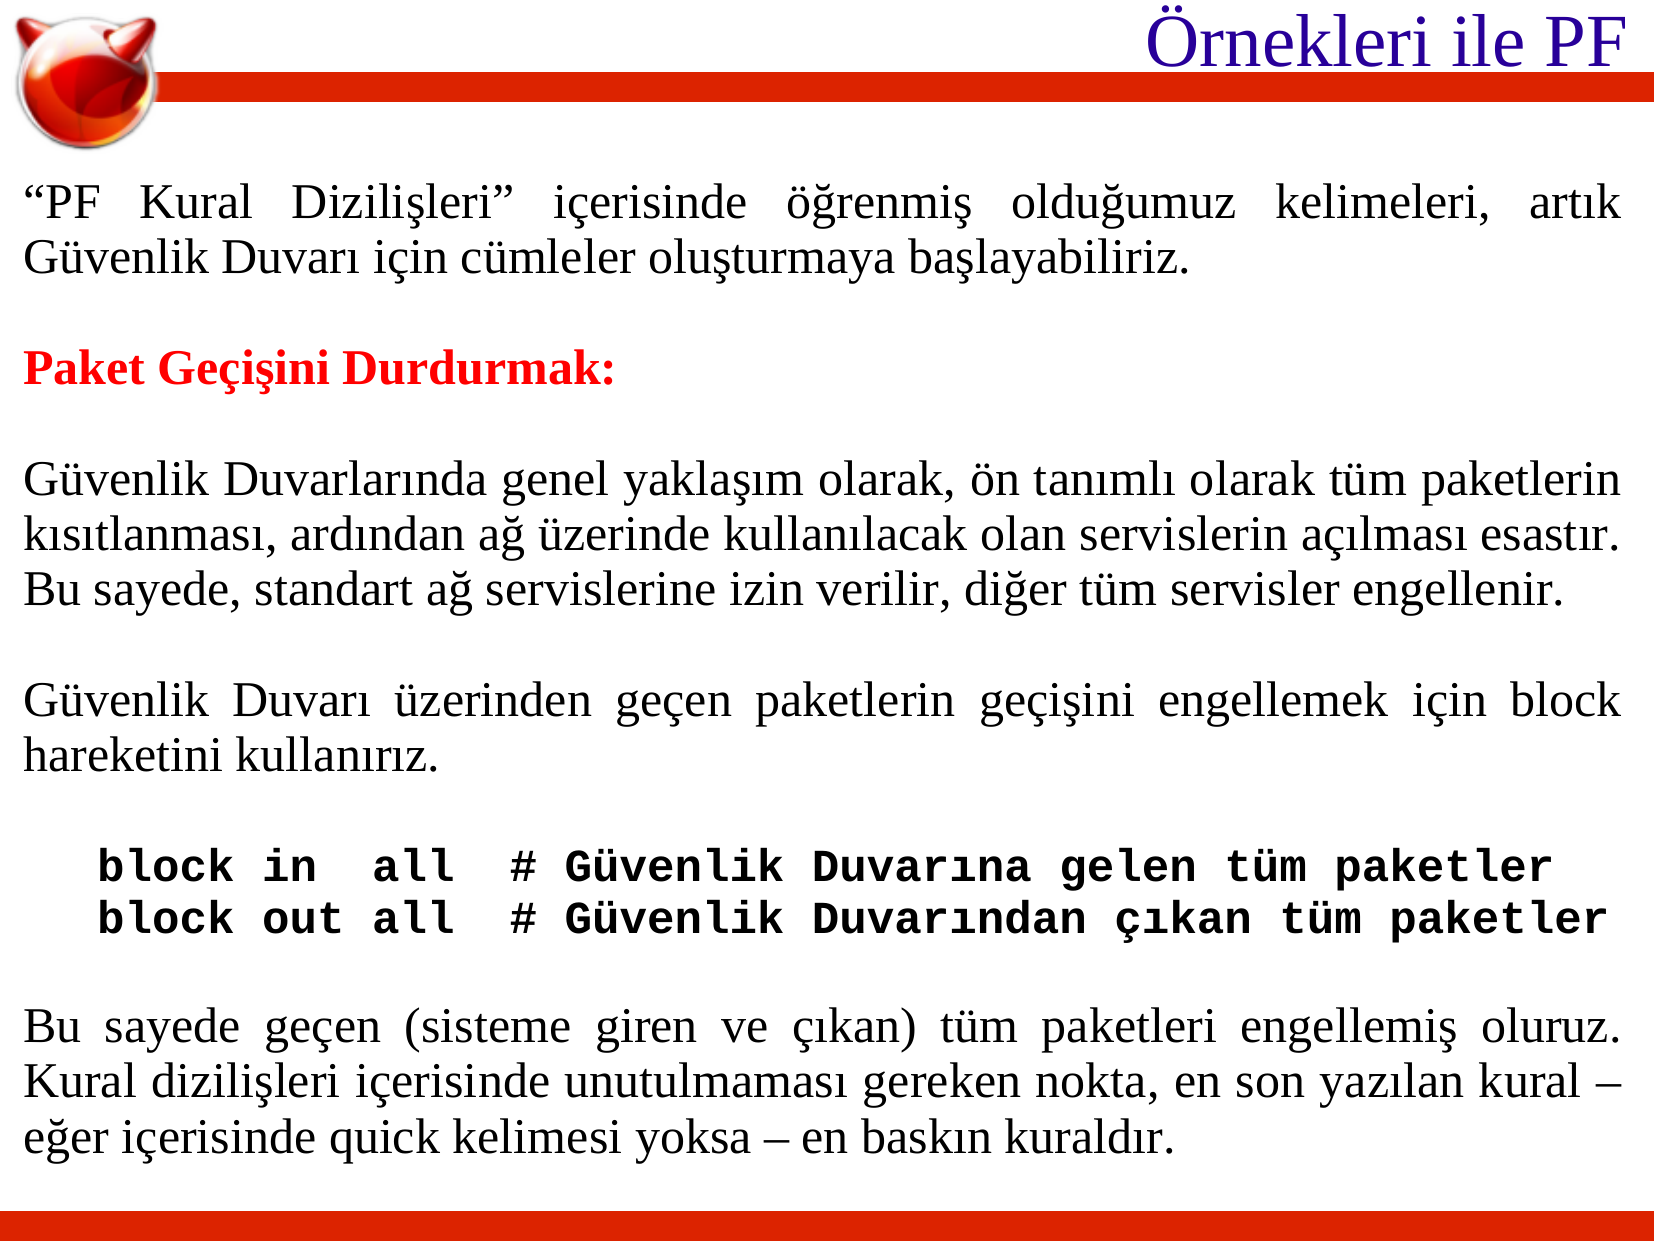

Örnekleri ile PF
“PF Kural Dizilişleri” içerisinde öğrenmiş olduğumuz kelimeleri, artık Güvenlik Duvarı için cümleler oluşturmaya başlayabiliriz.
Paket Geçişini Durdurmak:
Güvenlik Duvarlarında genel yaklaşım olarak, ön tanımlı olarak tüm paketlerin kısıtlanması, ardından ağ üzerinde kullanılacak olan servislerin açılması esastır. Bu sayede, standart ağ servislerine izin verilir, diğer tüm servisler engellenir.
Güvenlik Duvarı üzerinden geçen paketlerin geçişini engellemek için block hareketini kullanırız.
	block in all # Güvenlik Duvarına gelen tüm paketler
	block out all # Güvenlik Duvarından çıkan tüm paketler
Bu sayede geçen (sisteme giren ve çıkan) tüm paketleri engellemiş oluruz. Kural dizilişleri içerisinde unutulmaması gereken nokta, en son yazılan kural – eğer içerisinde quick kelimesi yoksa – en baskın kuraldır.